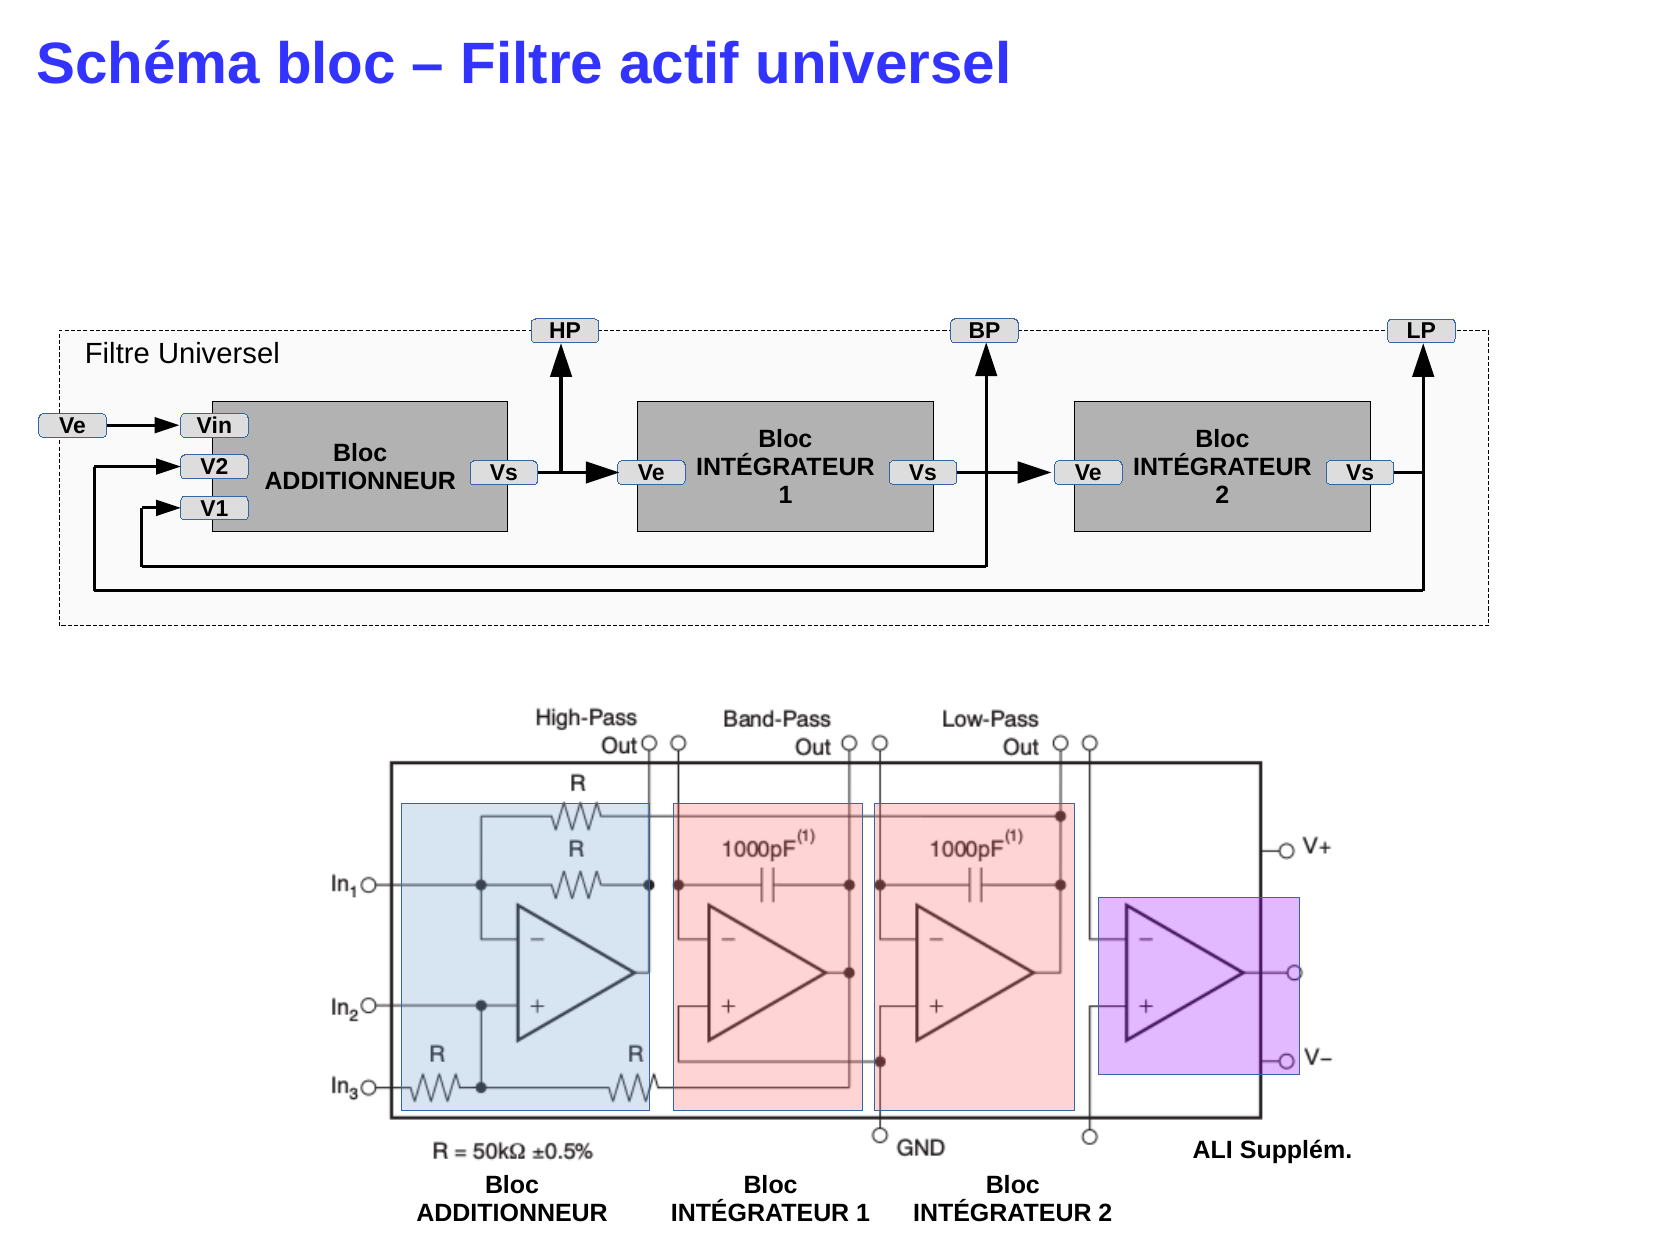

Schéma bloc – Filtre actif universel
HP
BP
LP
Filtre Universel
Bloc
ADDITIONNEUR
Bloc
INTÉGRATEUR
1
Bloc
INTÉGRATEUR
2
Vin
Ve
V2
Vs
Vs
Ve
Ve
Vs
V1
ALI Supplém.
Bloc
ADDITIONNEUR
Bloc
INTÉGRATEUR 1
Bloc
INTÉGRATEUR 2